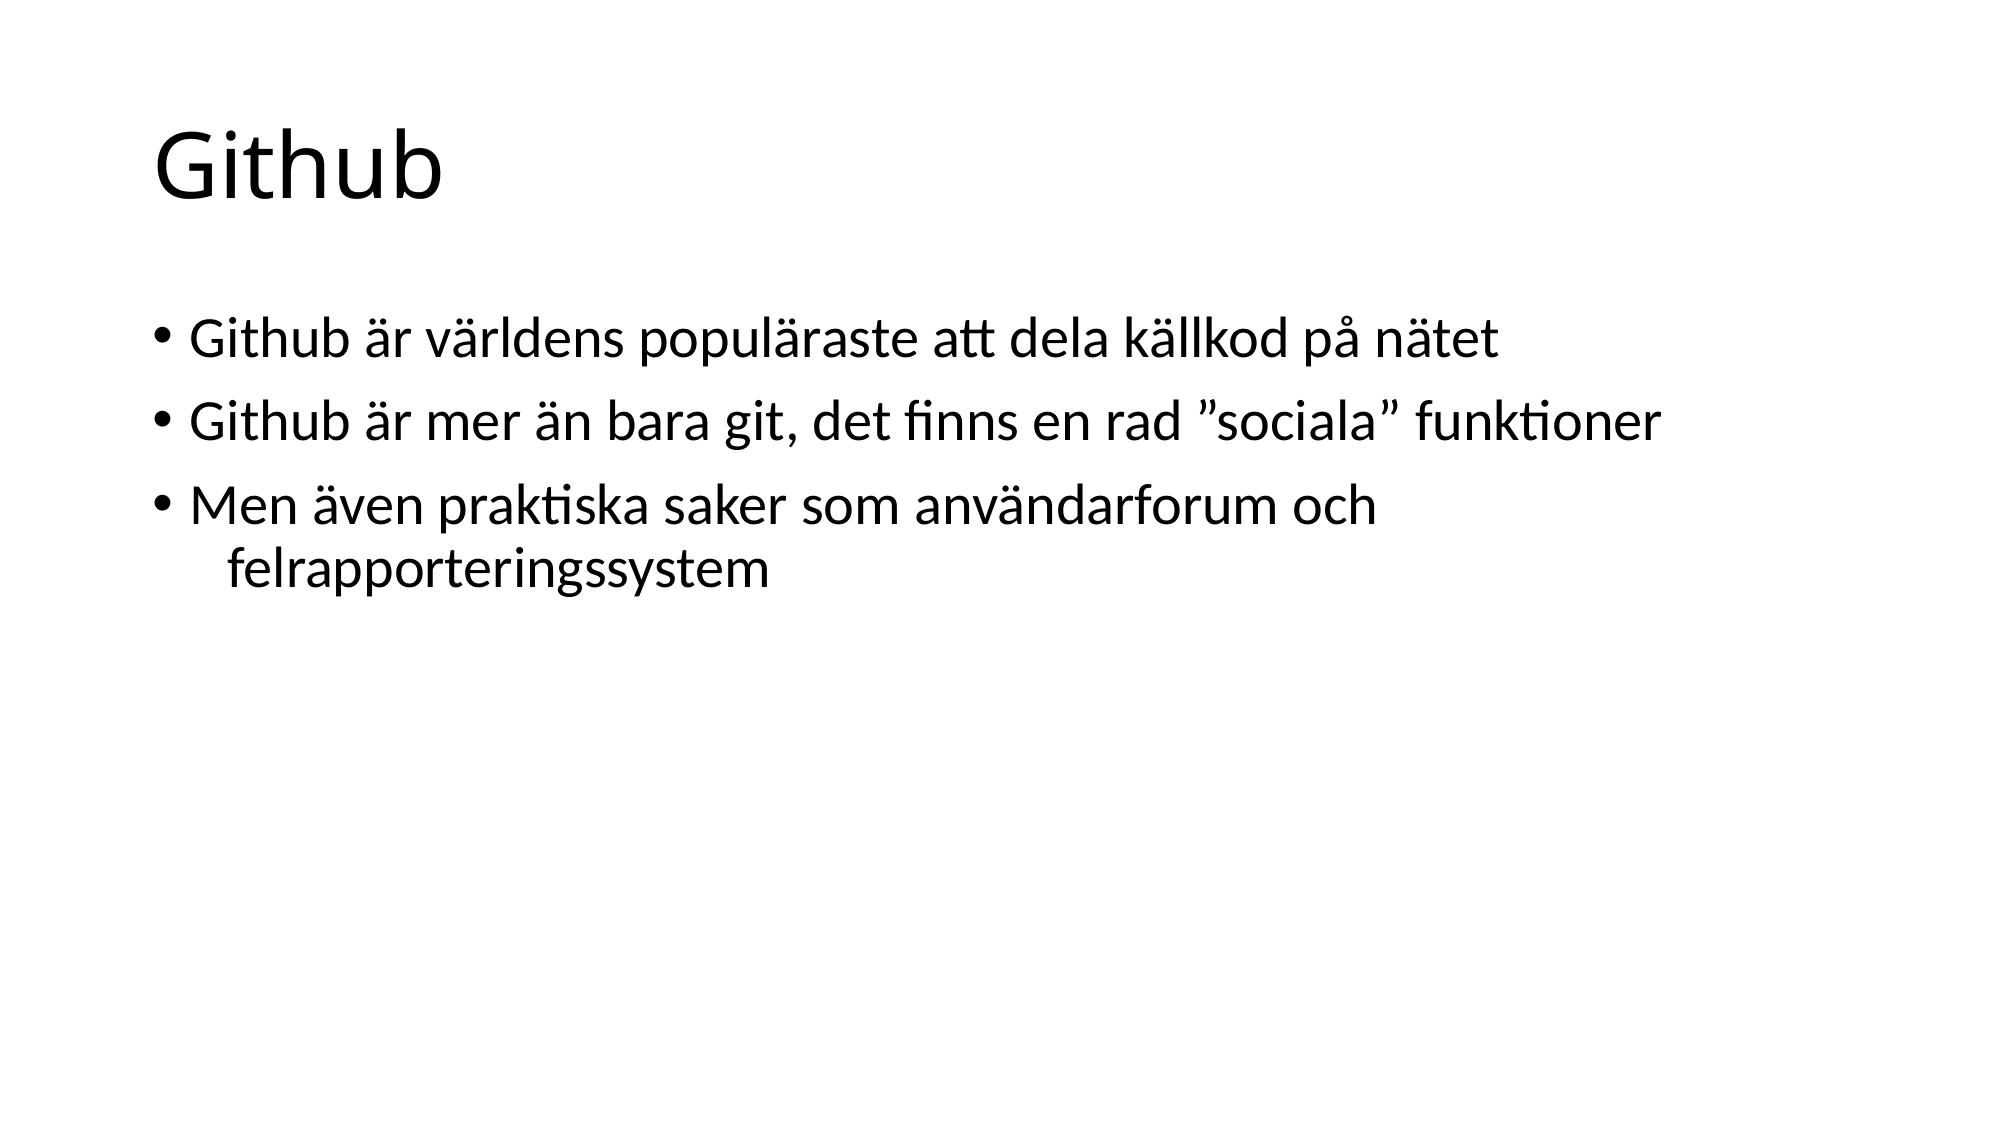

# Github
Github är världens populäraste att dela källkod på nätet
Github är mer än bara git, det finns en rad ”sociala” funktioner
Men även praktiska saker som användarforum och felrapporteringssystem